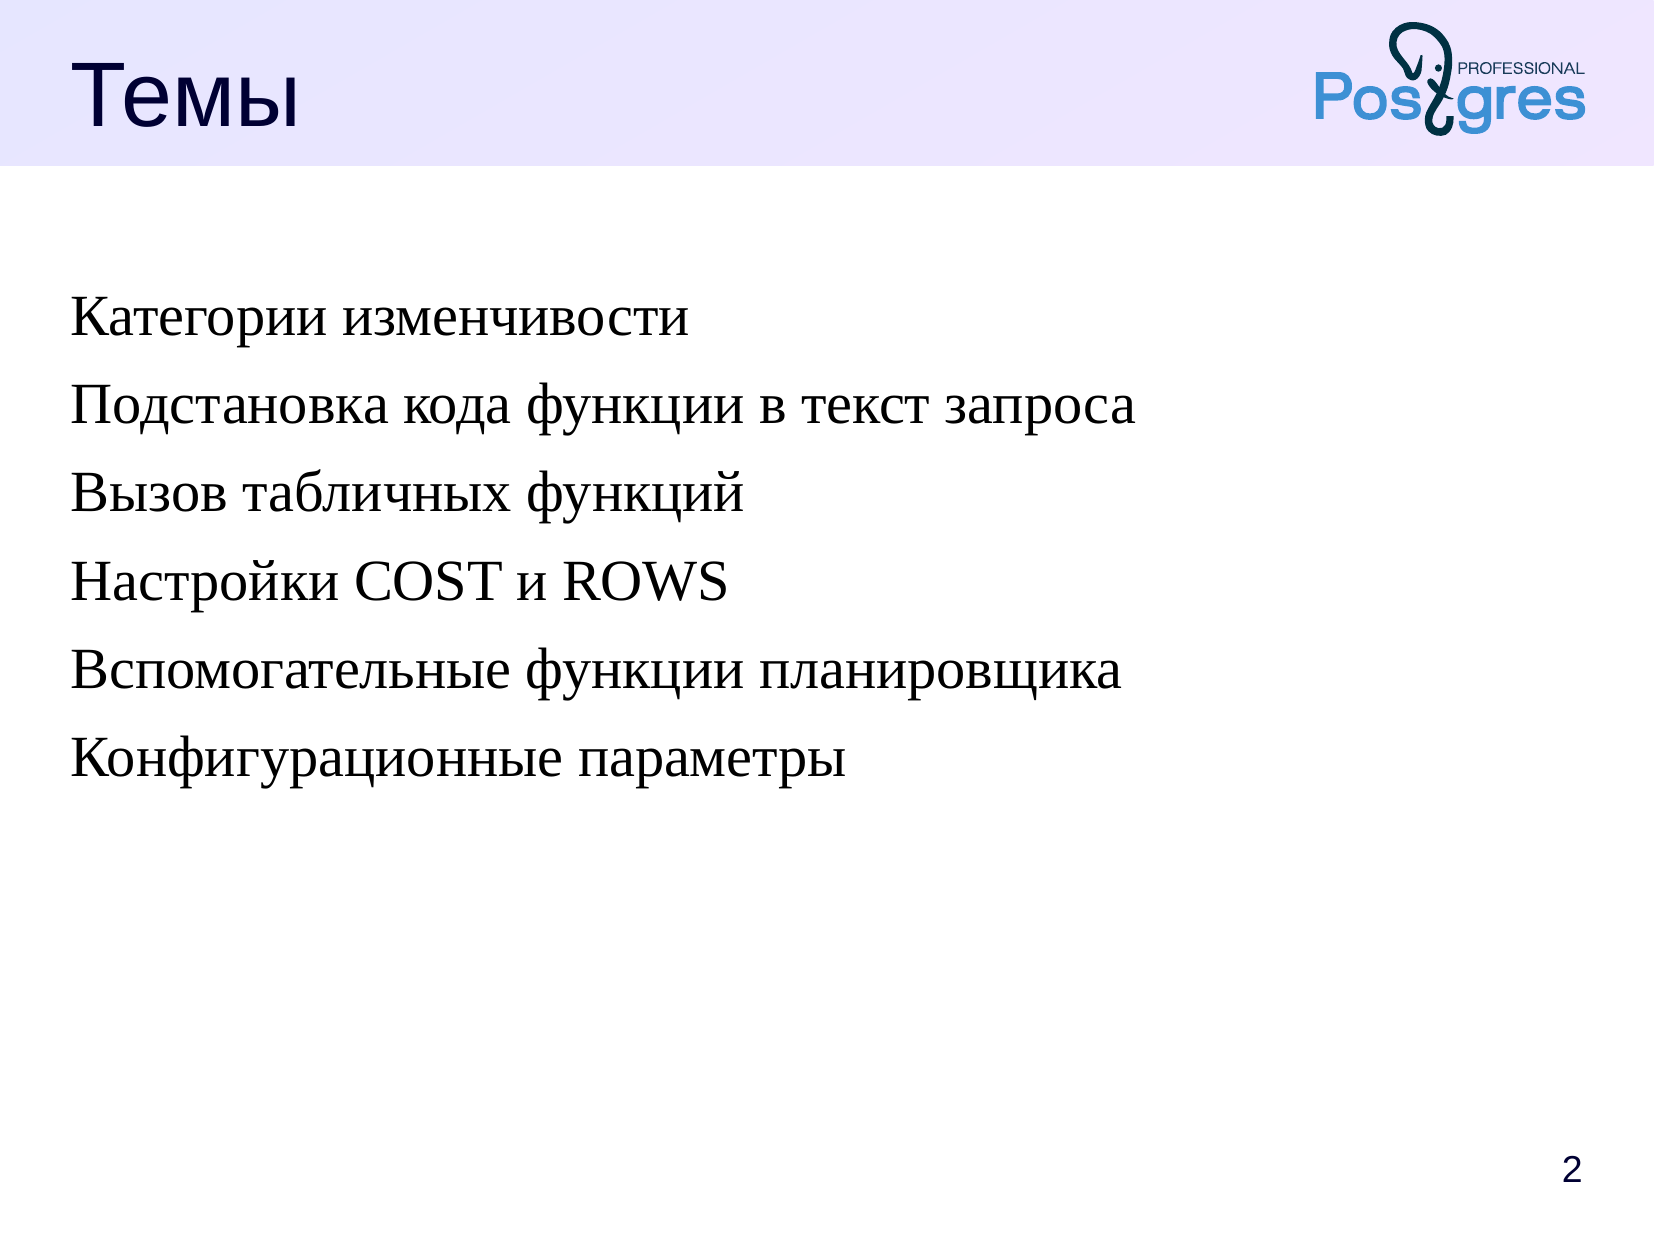

# Темы
Категории изменчивости
Подстановка кода функции в текст запроса
Вызов табличных функций
Настройки COST и ROWS
Вспомогательные функции планировщика
Конфигурационные параметры